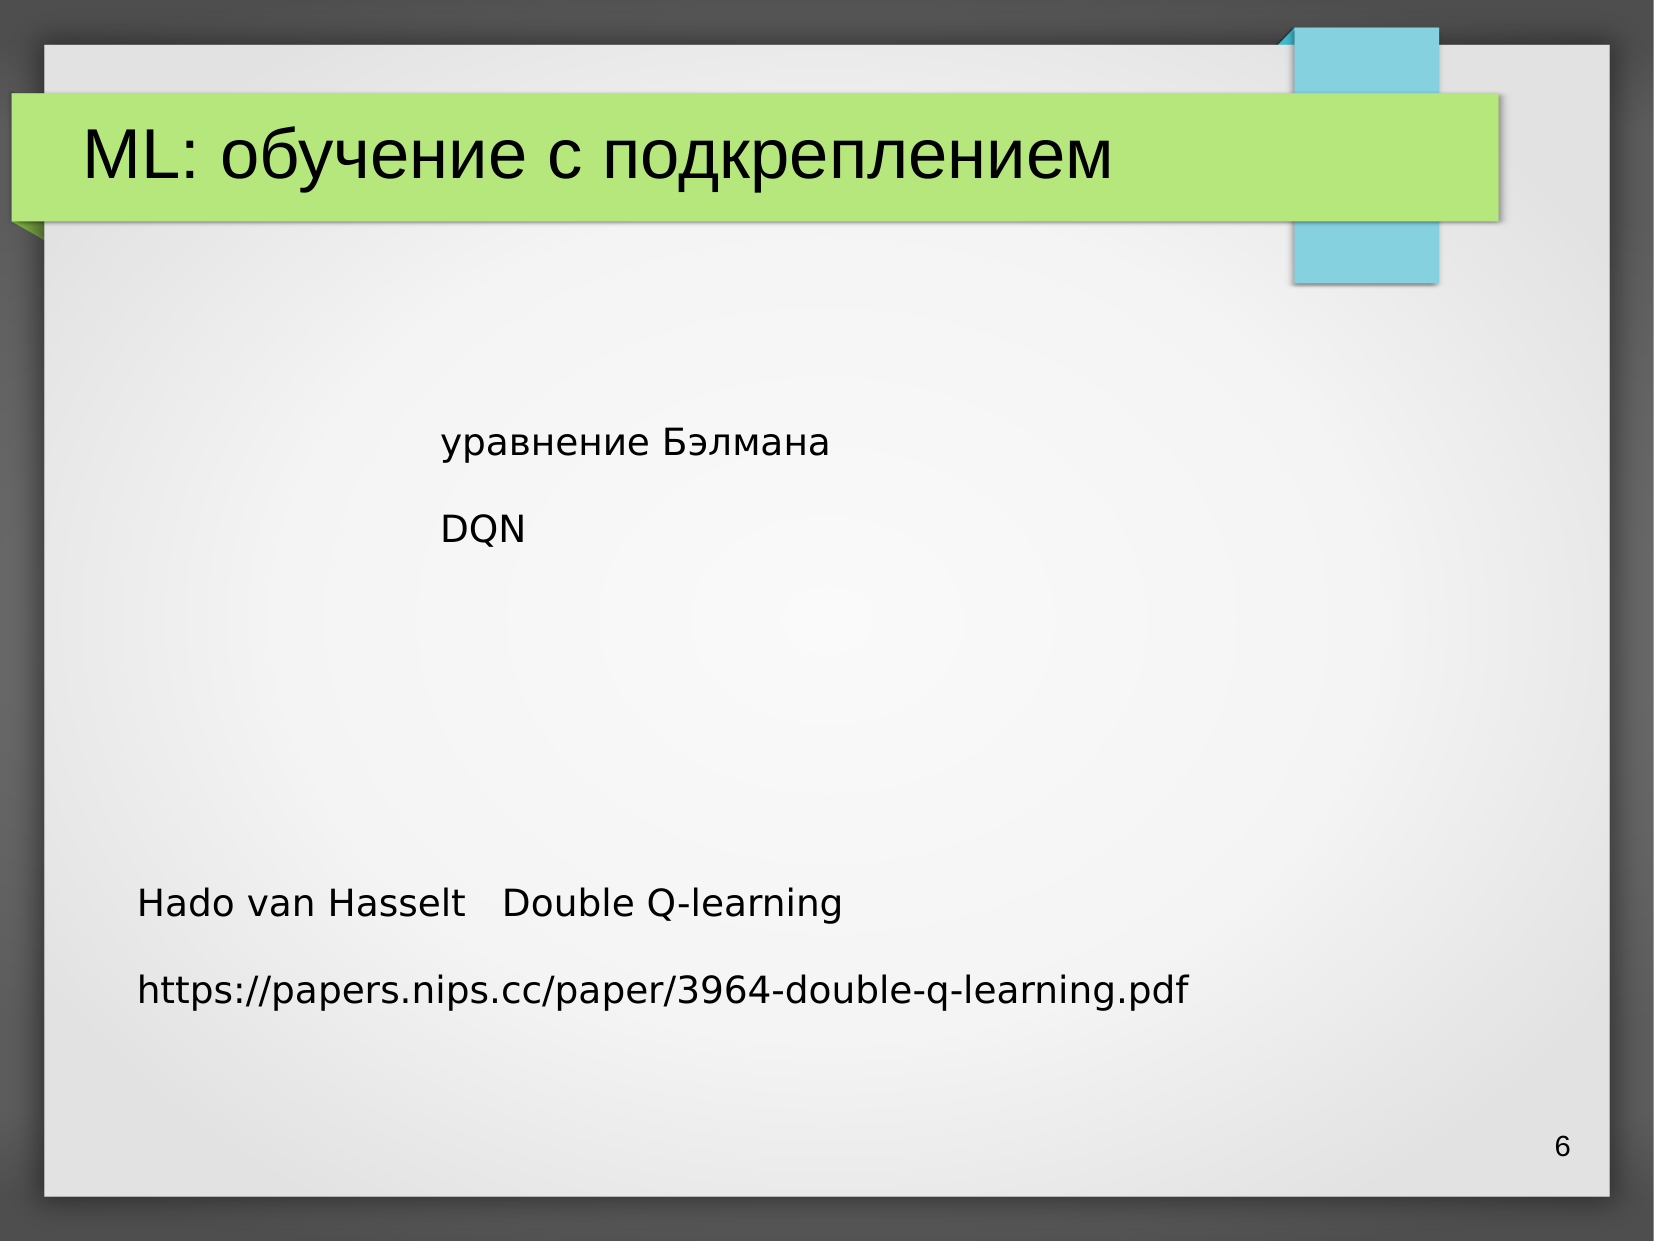

# ML: обучение с подкреплением
уравнение Бэлмана
DQN
Hado van Hasselt Double Q-learning
https://papers.nips.cc/paper/3964-double-q-learning.pdf
6